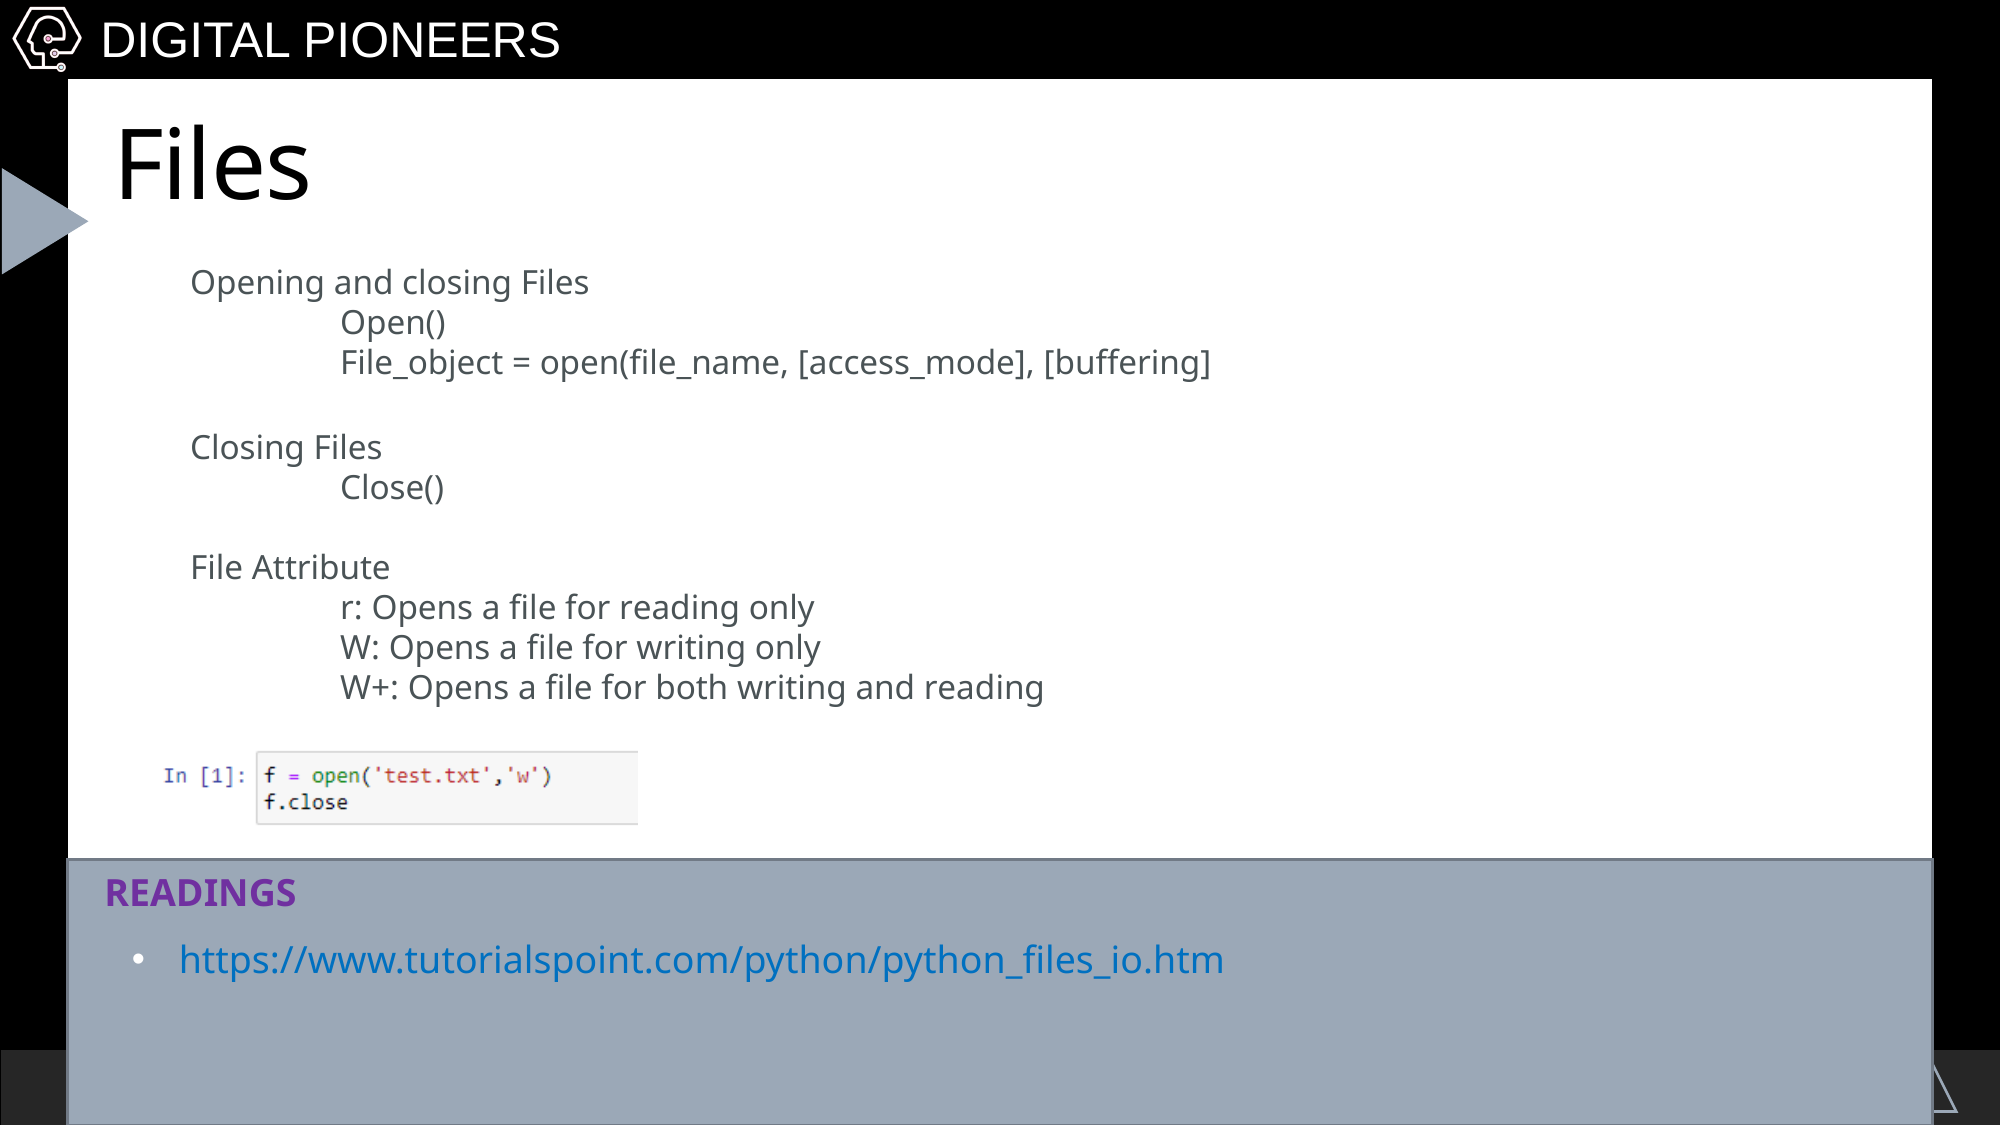

DIGITAL PIONEERS
# Files
Opening and closing Files
Open()
File_object = open(file_name, [access_mode], [buffering]
Closing Files
Close()
File Attribute
r: Opens a file for reading only
W: Opens a file for writing only
W+: Opens a file for both writing and reading
READINGS
https://www.tutorialspoint.com/python/python_files_io.htm